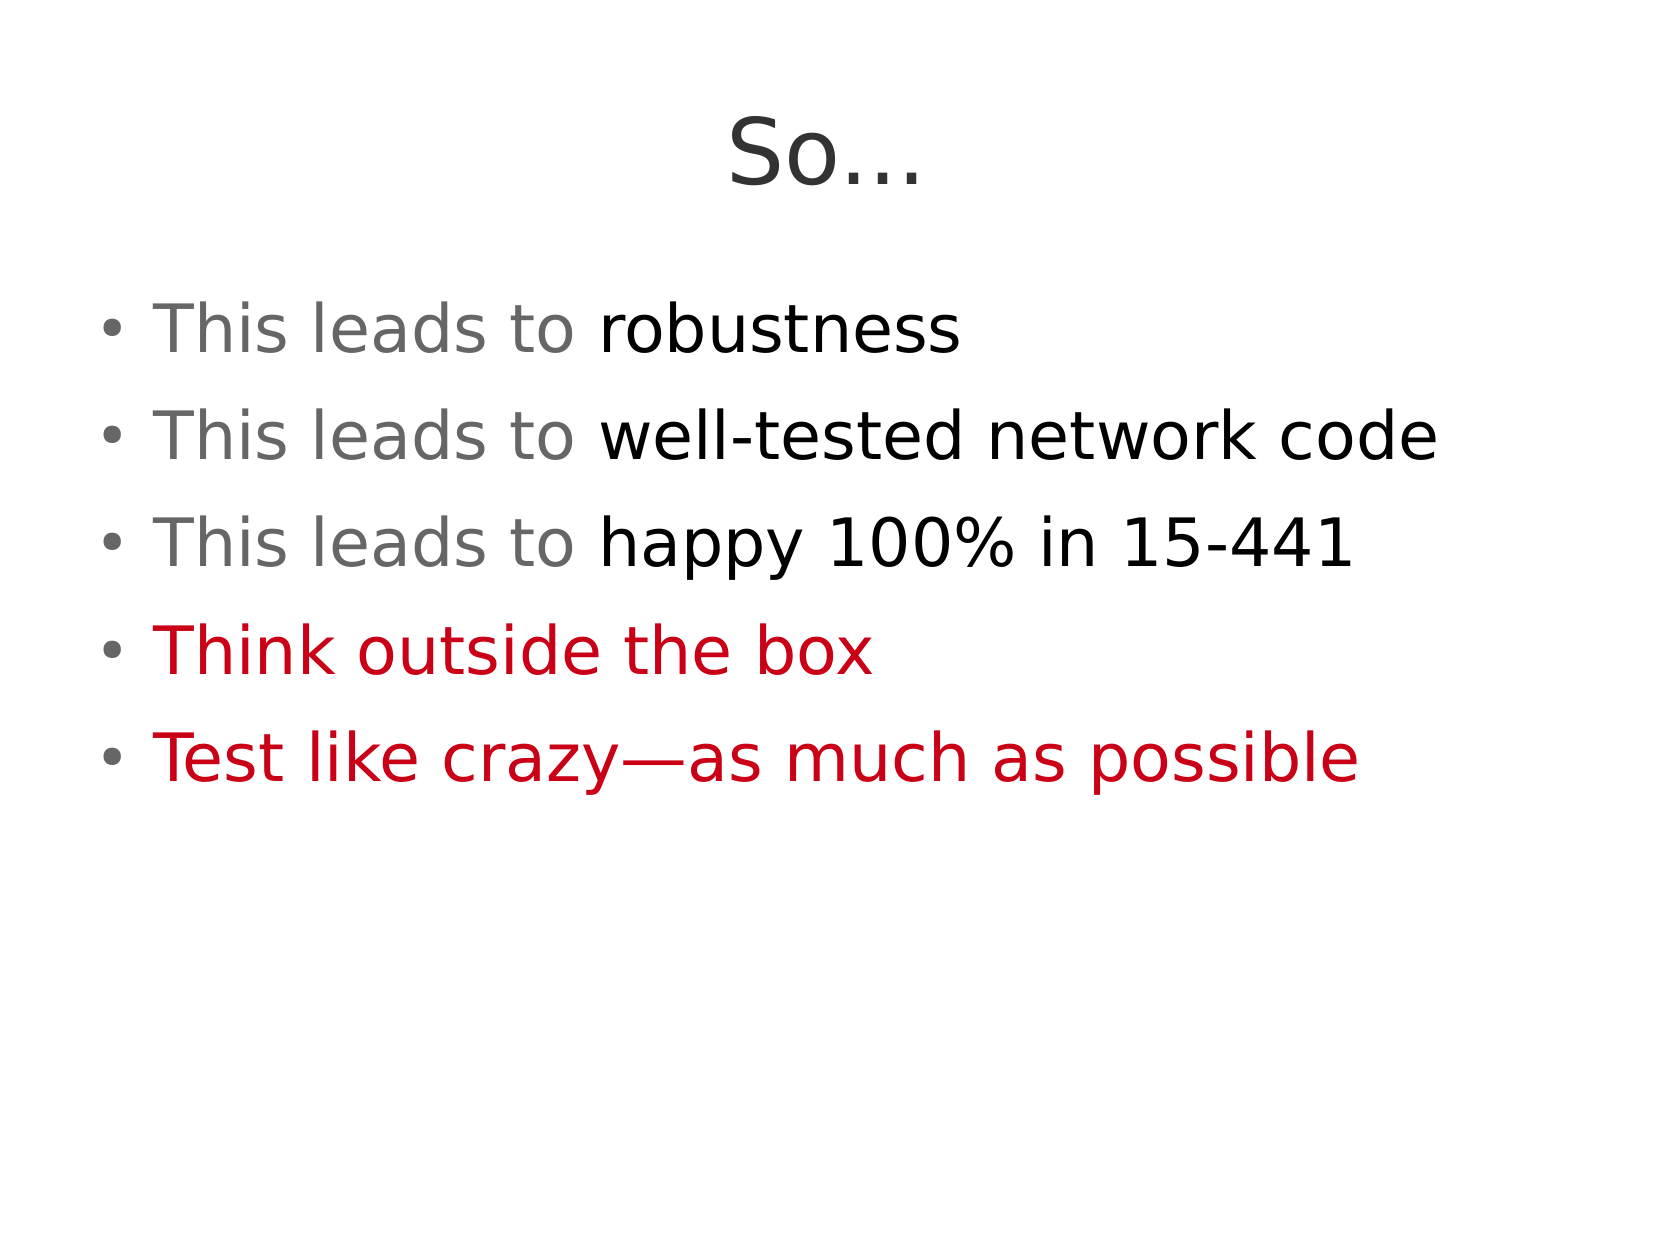

# So...
This leads to robustness
This leads to well-tested network code
This leads to happy 100% in 15-441
Think outside the box
Test like crazy—as much as possible